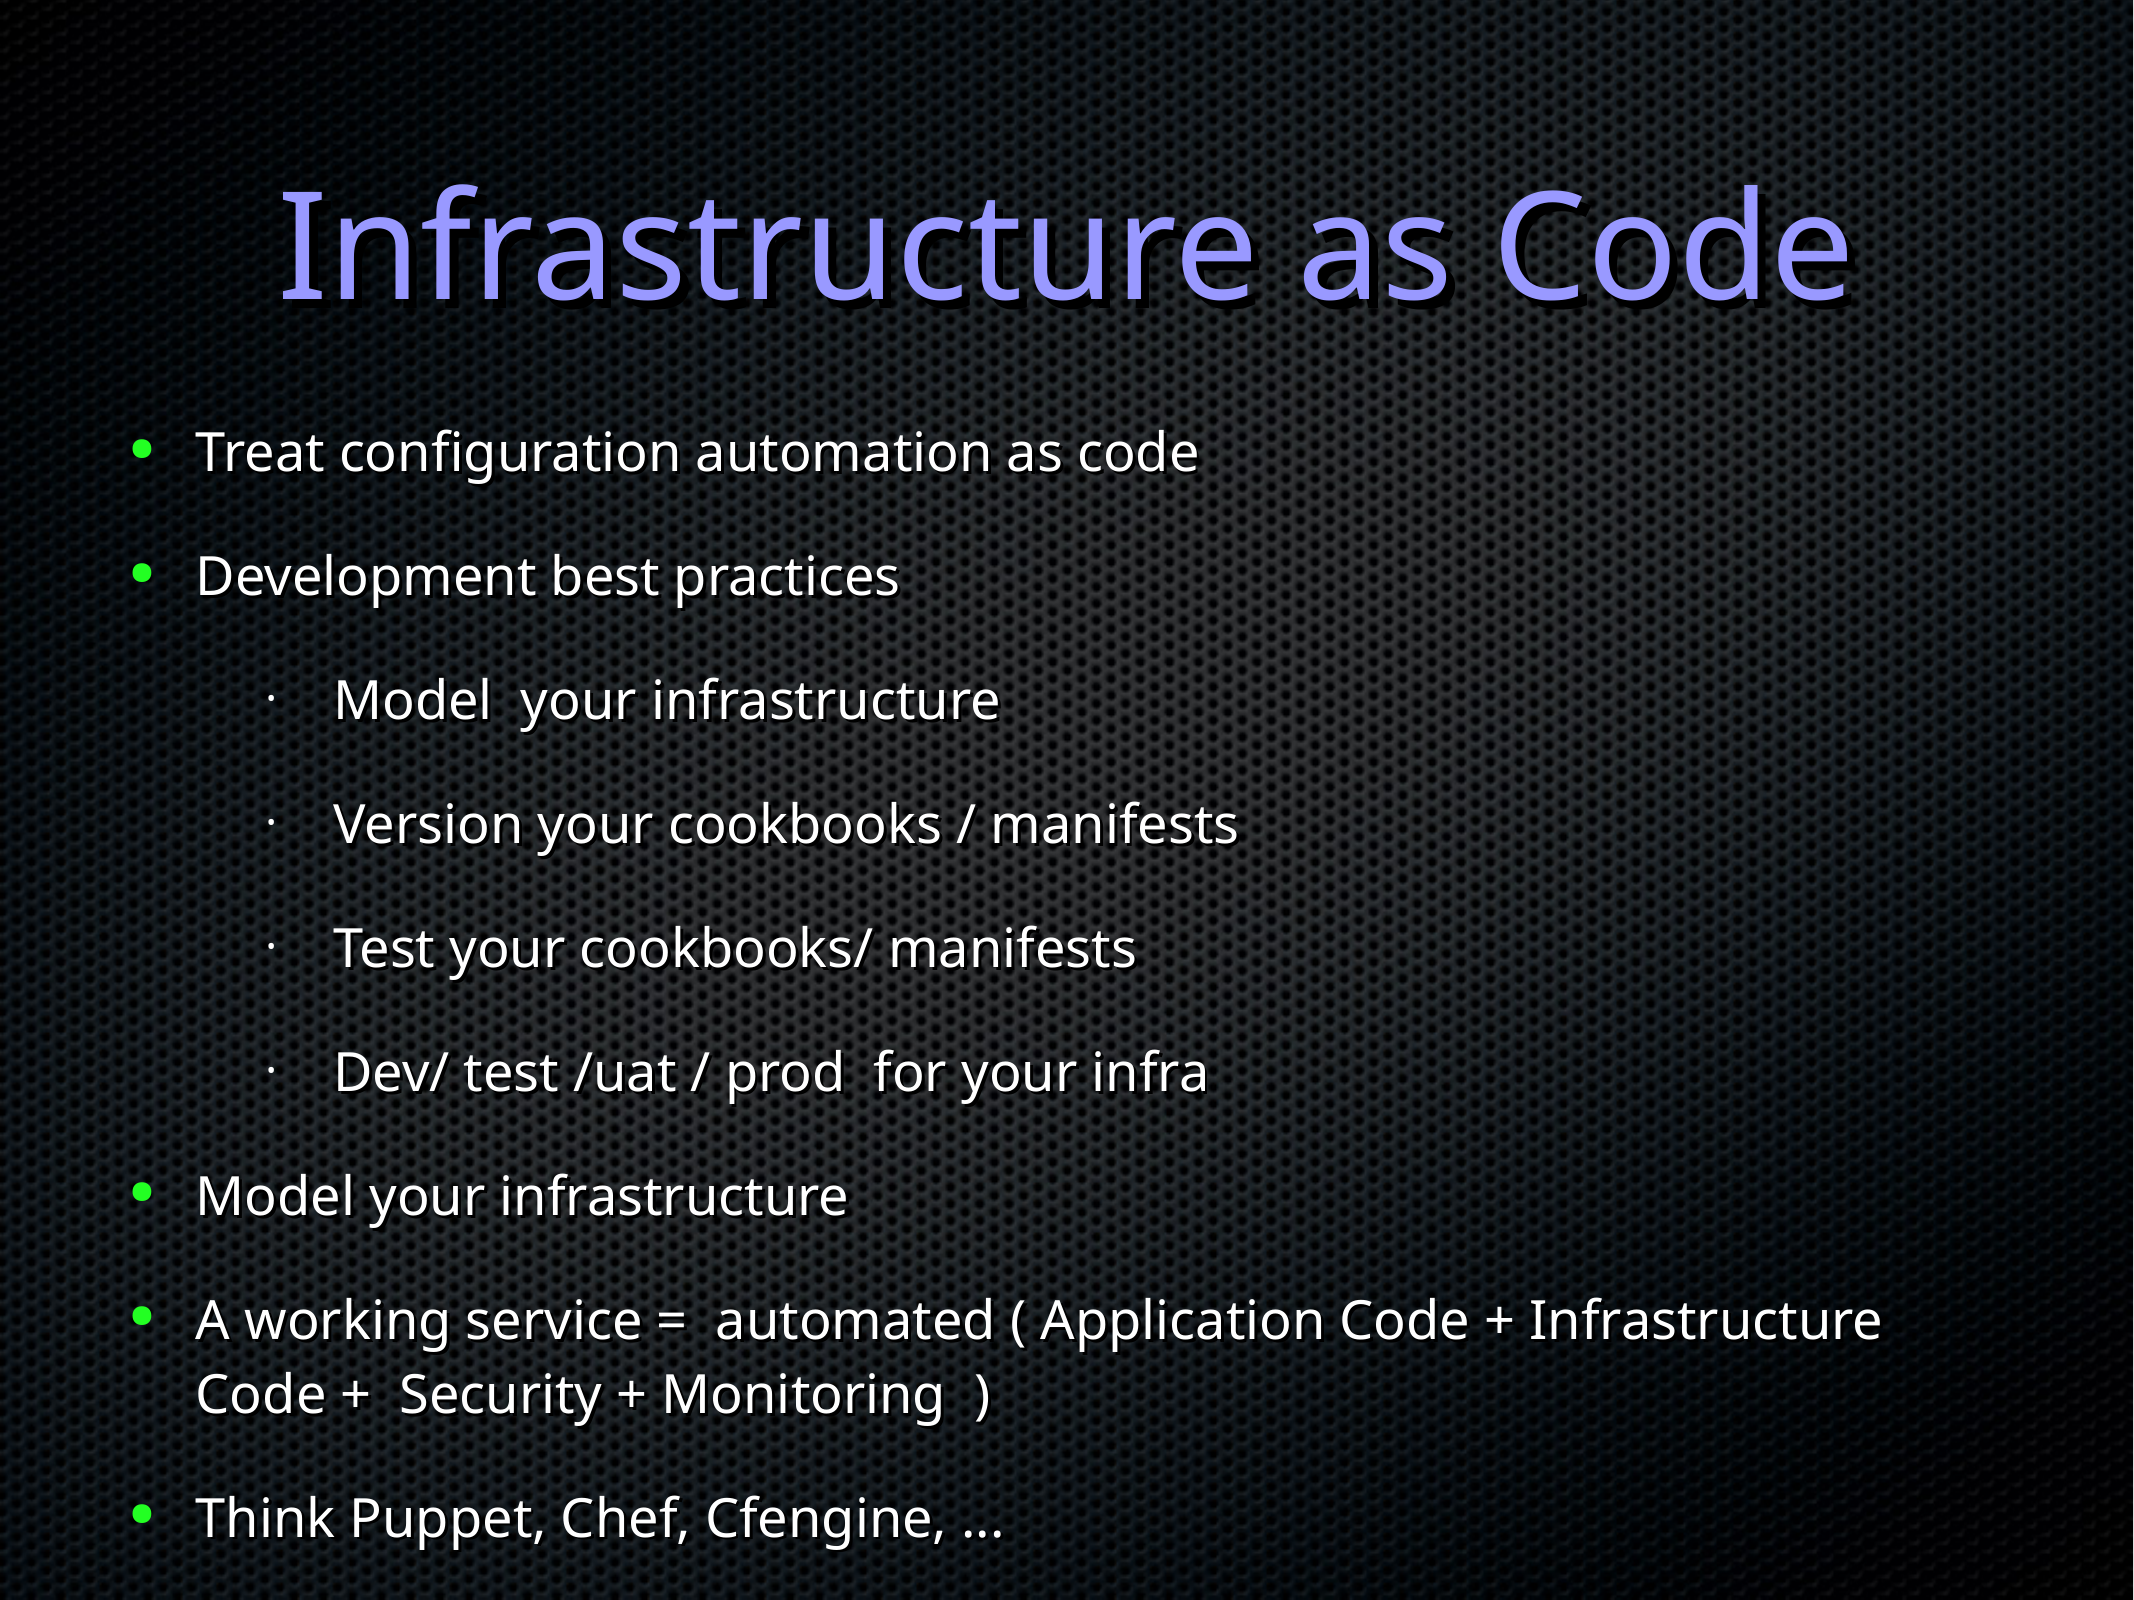

# Infrastructure as Code
Treat configuration automation as code
Development best practices
Model your infrastructure
Version your cookbooks / manifests
Test your cookbooks/ manifests
Dev/ test /uat / prod for your infra
Model your infrastructure
A working service = automated ( Application Code + Infrastructure Code + Security + Monitoring )
Think Puppet, Chef, Cfengine, ...
IAC -ne scripting